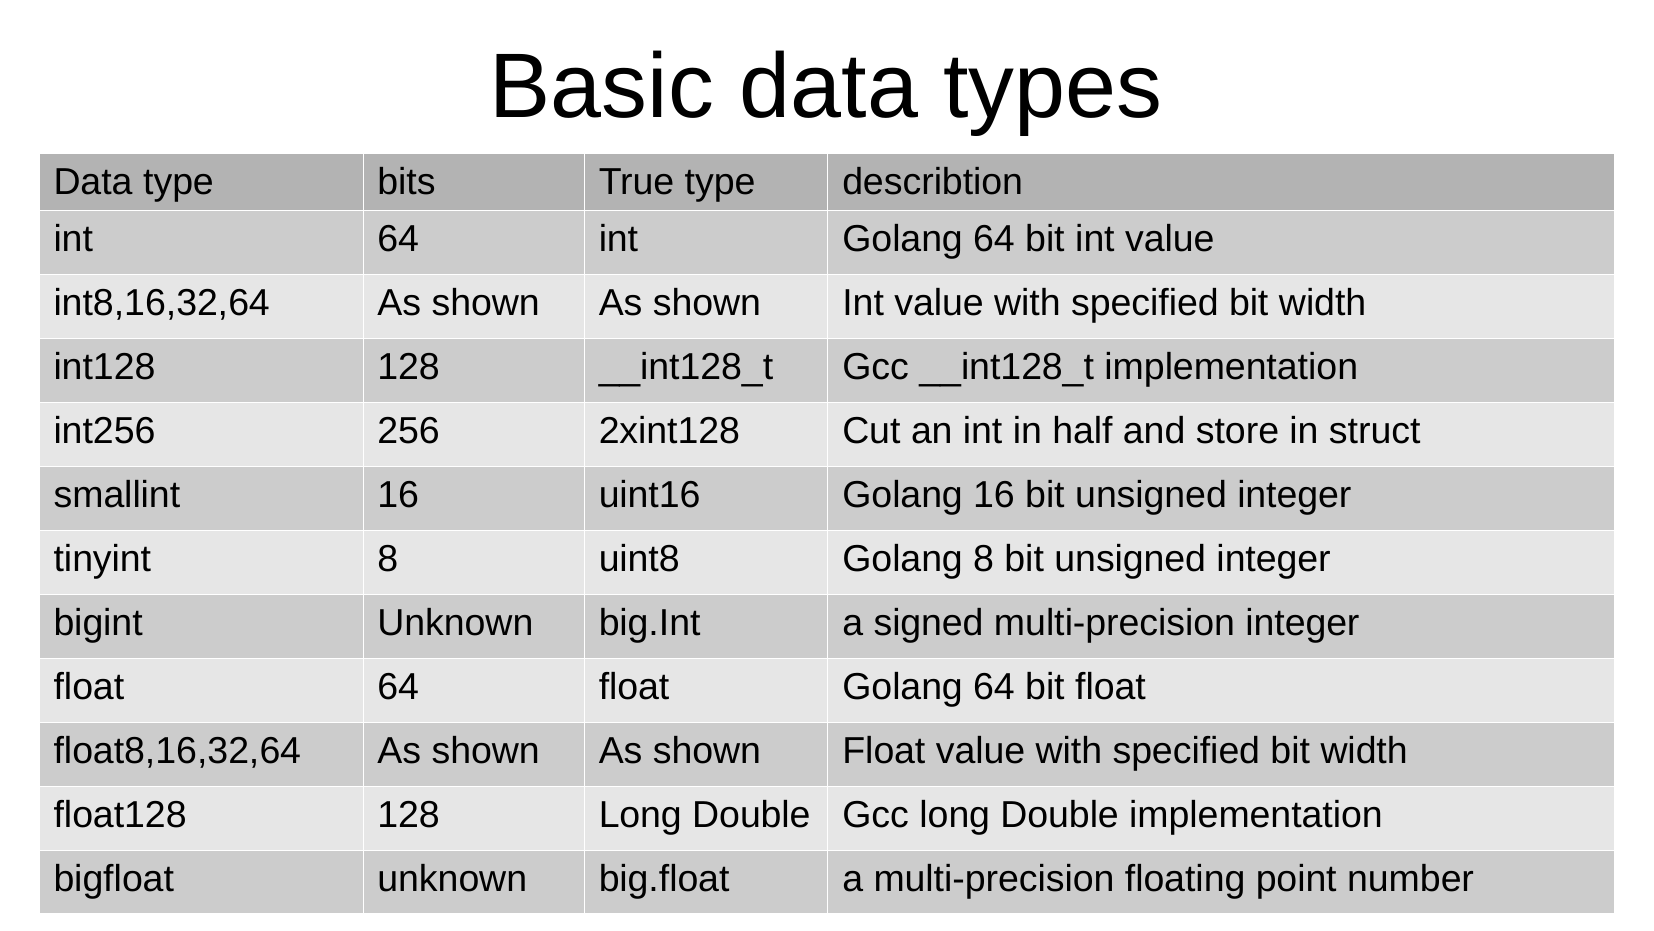

# Basic data types
| Data type | bits | True type | describtion |
| --- | --- | --- | --- |
| int | 64 | int | Golang 64 bit int value |
| int8,16,32,64 | As shown | As shown | Int value with specified bit width |
| int128 | 128 | \_\_int128\_t | Gcc \_\_int128\_t implementation |
| int256 | 256 | 2xint128 | Cut an int in half and store in struct |
| smallint | 16 | uint16 | Golang 16 bit unsigned integer |
| tinyint | 8 | uint8 | Golang 8 bit unsigned integer |
| bigint | Unknown | big.Int | a signed multi-precision integer |
| float | 64 | float | Golang 64 bit float |
| float8,16,32,64 | As shown | As shown | Float value with specified bit width |
| float128 | 128 | Long Double | Gcc long Double implementation |
| bigfloat | unknown | big.float | a multi-precision floating point number |